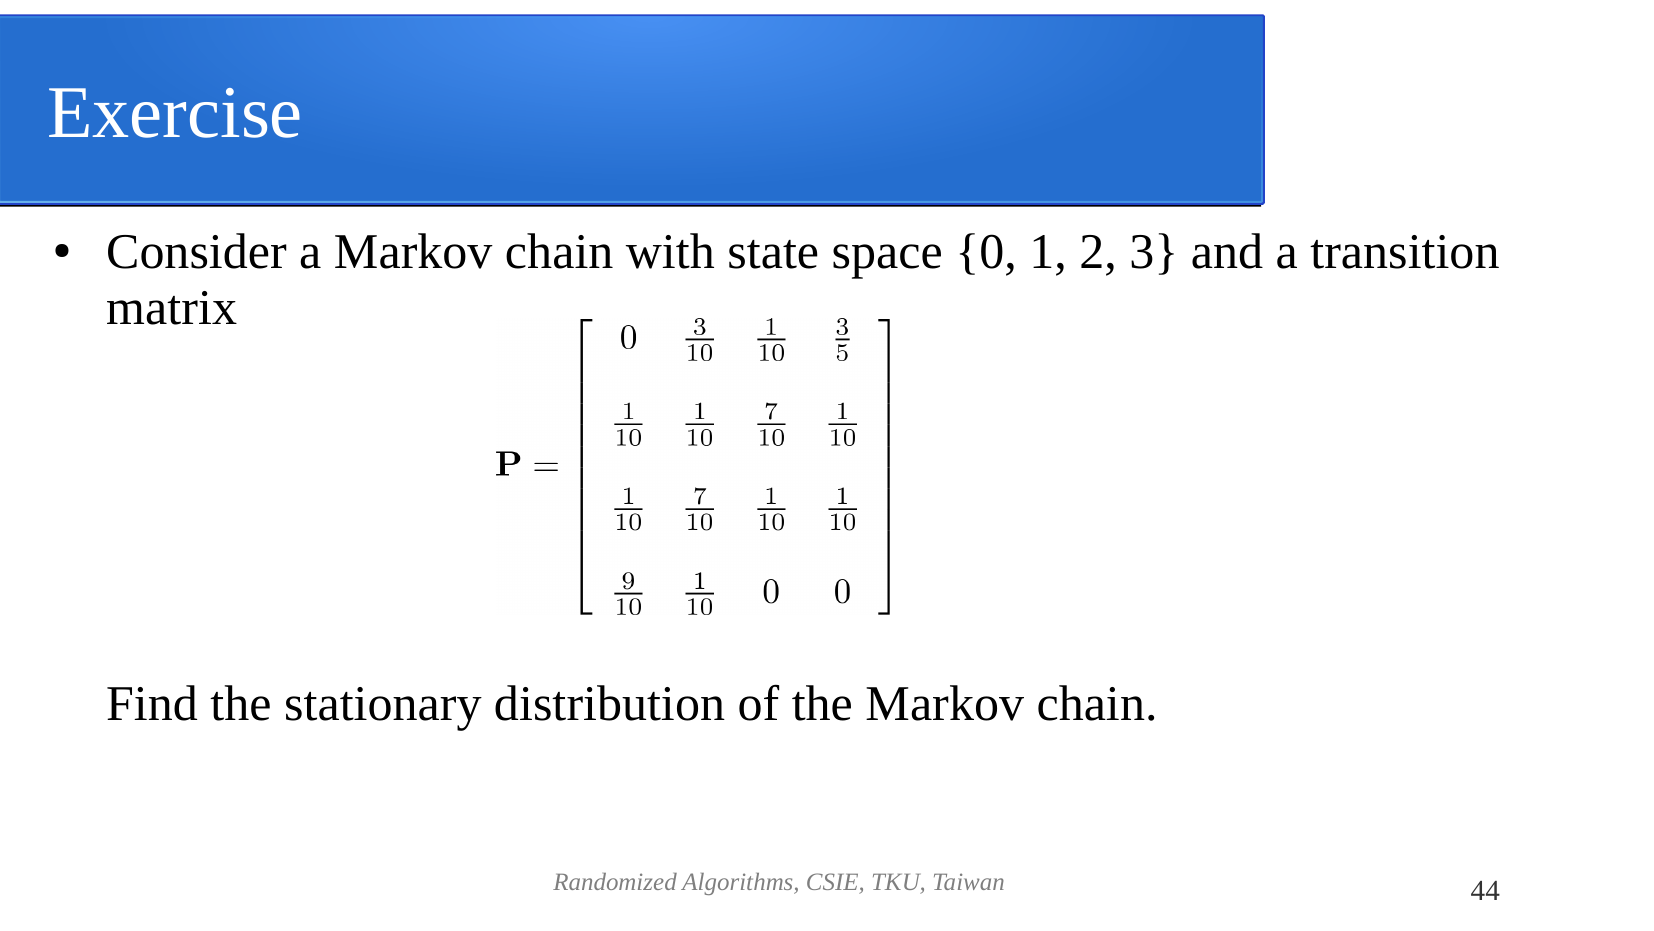

# Exercise
Consider a Markov chain with state space {0, 1, 2, 3} and a transition matrix
Find the stationary distribution of the Markov chain.
Randomized Algorithms, CSIE, TKU, Taiwan
44